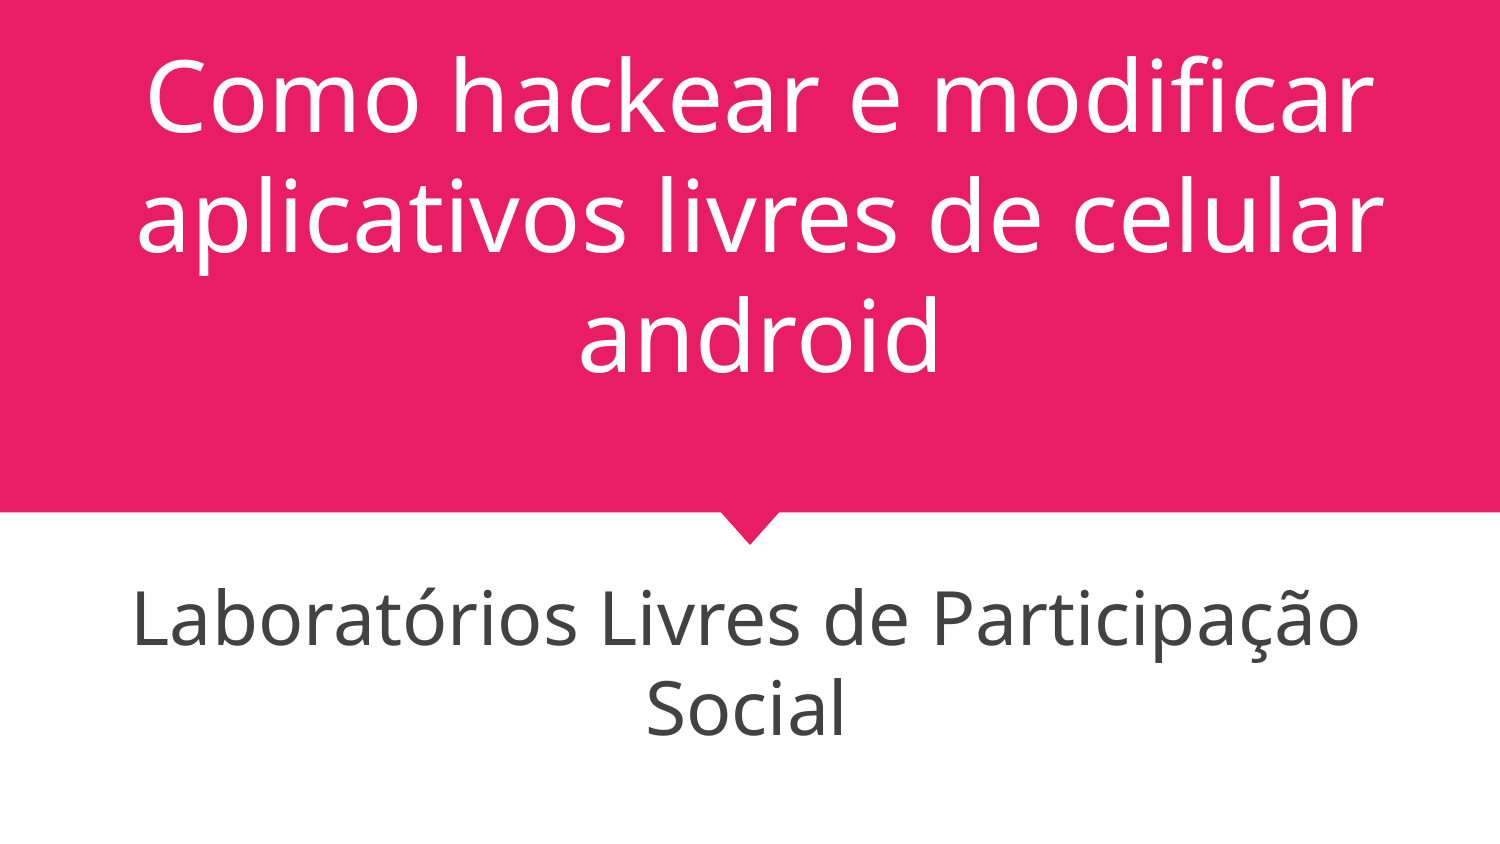

# Como hackear e modificar aplicativos livres de celular android
Laboratórios Livres de Participação Social